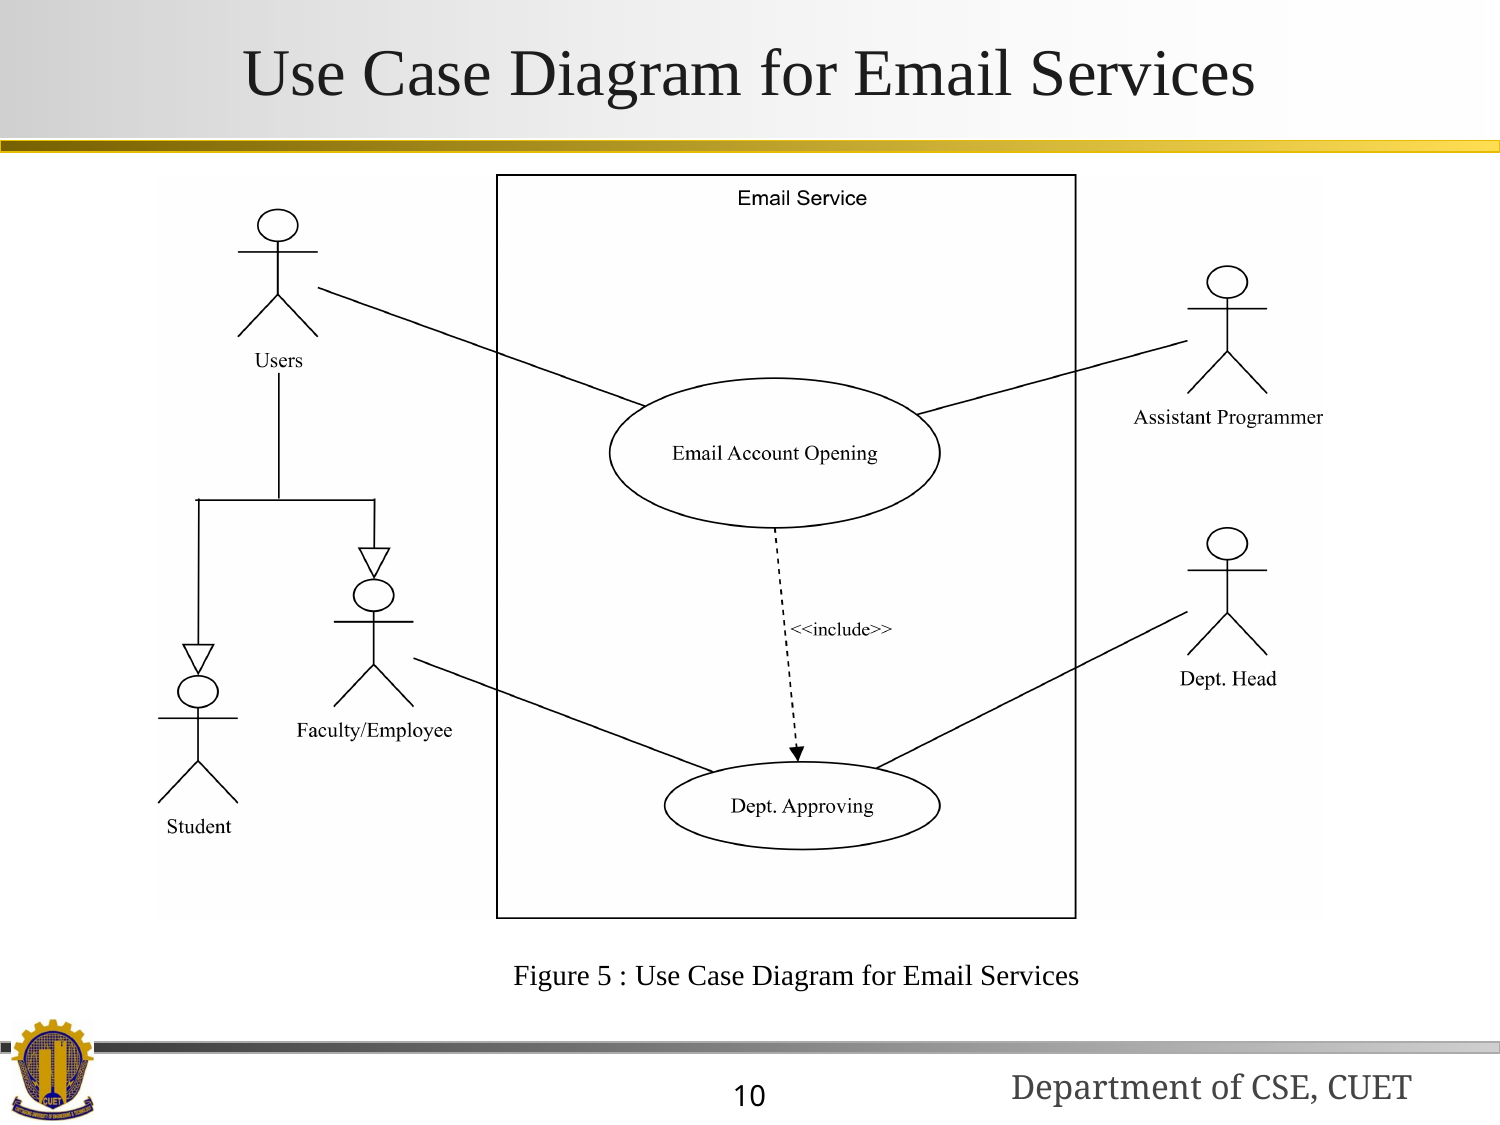

# Use Case Diagram for Email Services
 Figure 5 : Use Case Diagram for Email Services